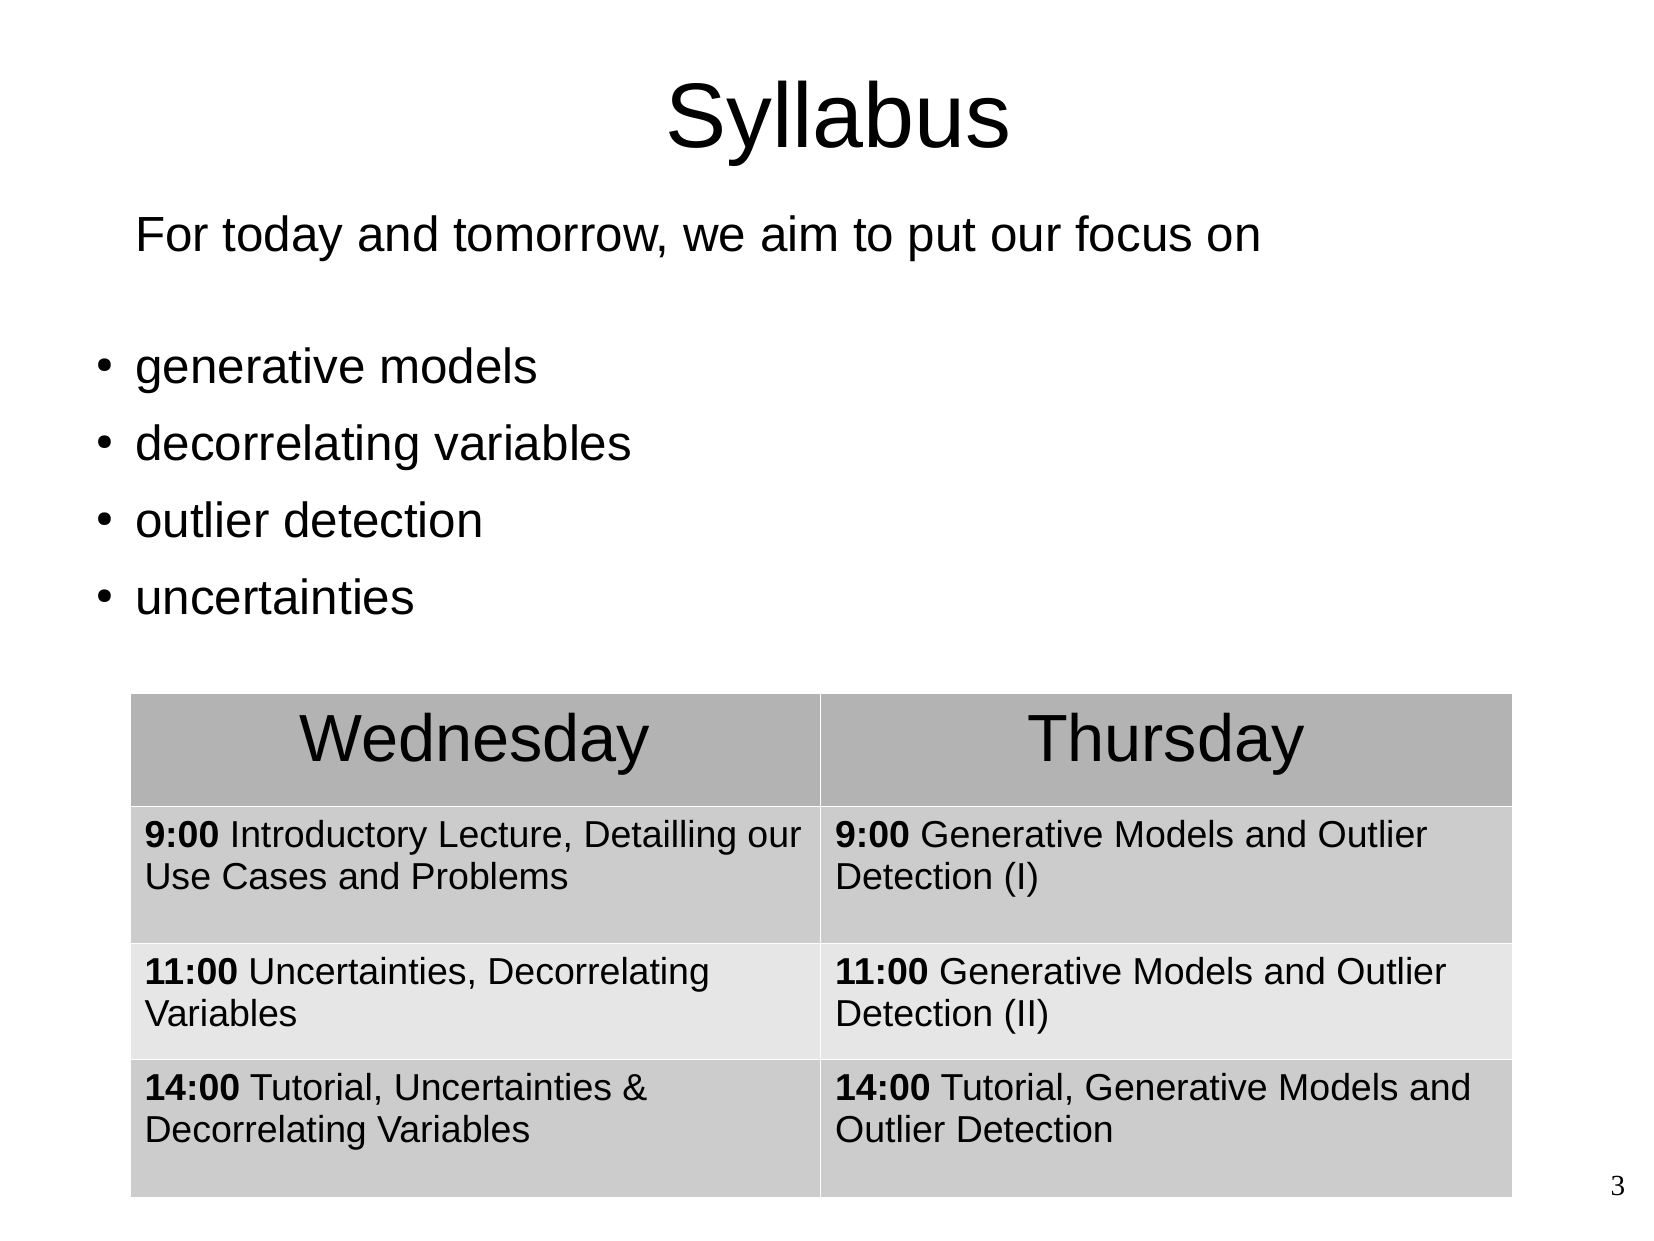

# Syllabus
For today and tomorrow, we aim to put our focus on
generative models
decorrelating variables
outlier detection
uncertainties
| Wednesday | Thursday |
| --- | --- |
| 9:00 Introductory Lecture, Detailling our Use Cases and Problems | 9:00 Generative Models and Outlier Detection (I) |
| 11:00 Uncertainties, Decorrelating Variables | 11:00 Generative Models and Outlier Detection (II) |
| 14:00 Tutorial, Uncertainties & Decorrelating Variables | 14:00 Tutorial, Generative Models and Outlier Detection |
3